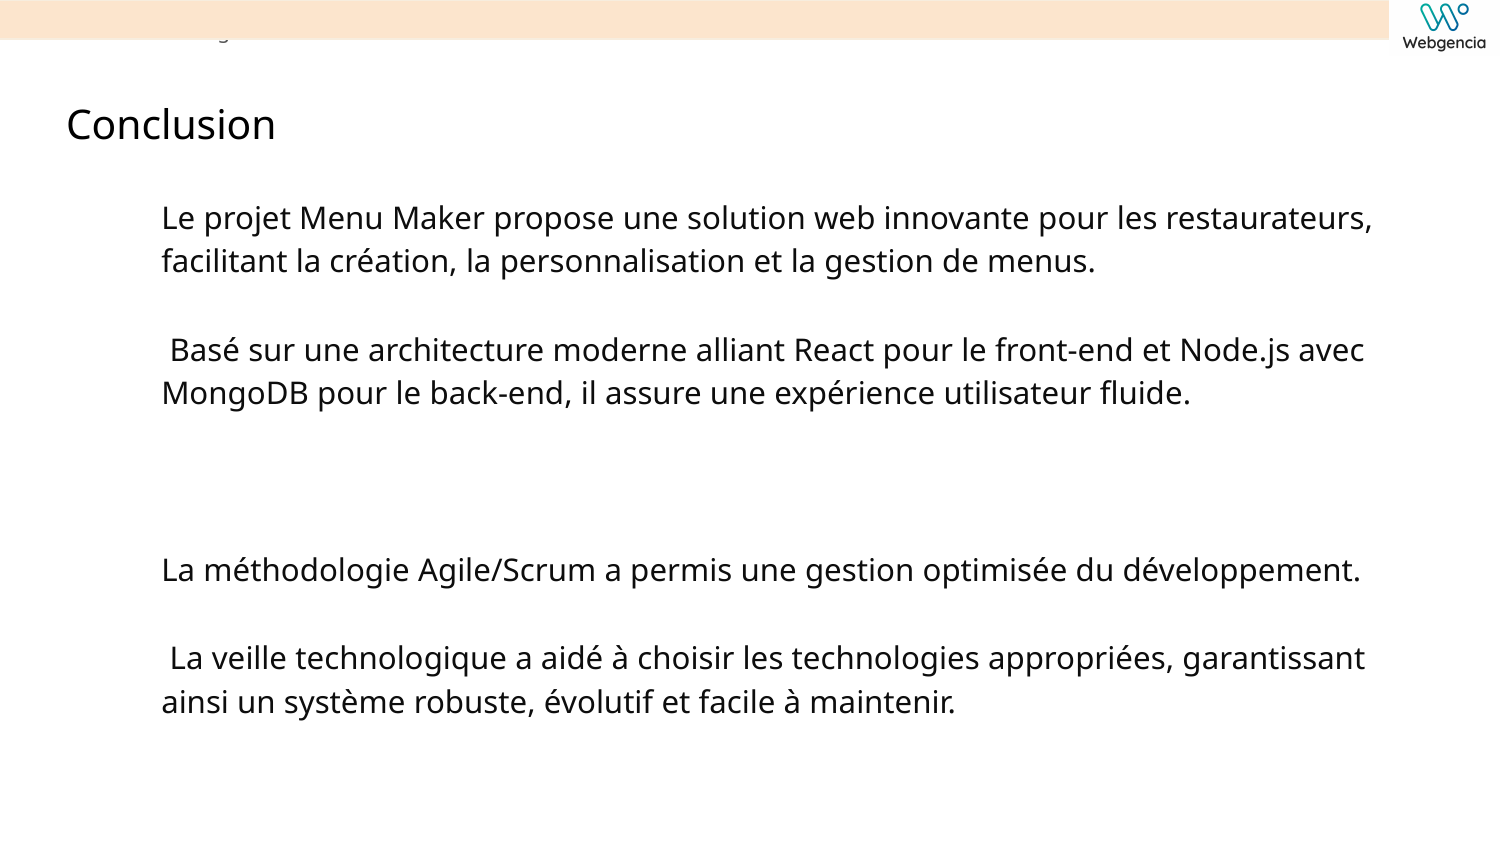

Présentation de l’usage du no-code
# Conclusion
Le projet Menu Maker propose une solution web innovante pour les restaurateurs, facilitant la création, la personnalisation et la gestion de menus.
 Basé sur une architecture moderne alliant React pour le front-end et Node.js avec MongoDB pour le back-end, il assure une expérience utilisateur fluide.
La méthodologie Agile/Scrum a permis une gestion optimisée du développement.
 La veille technologique a aidé à choisir les technologies appropriées, garantissant ainsi un système robuste, évolutif et facile à maintenir.